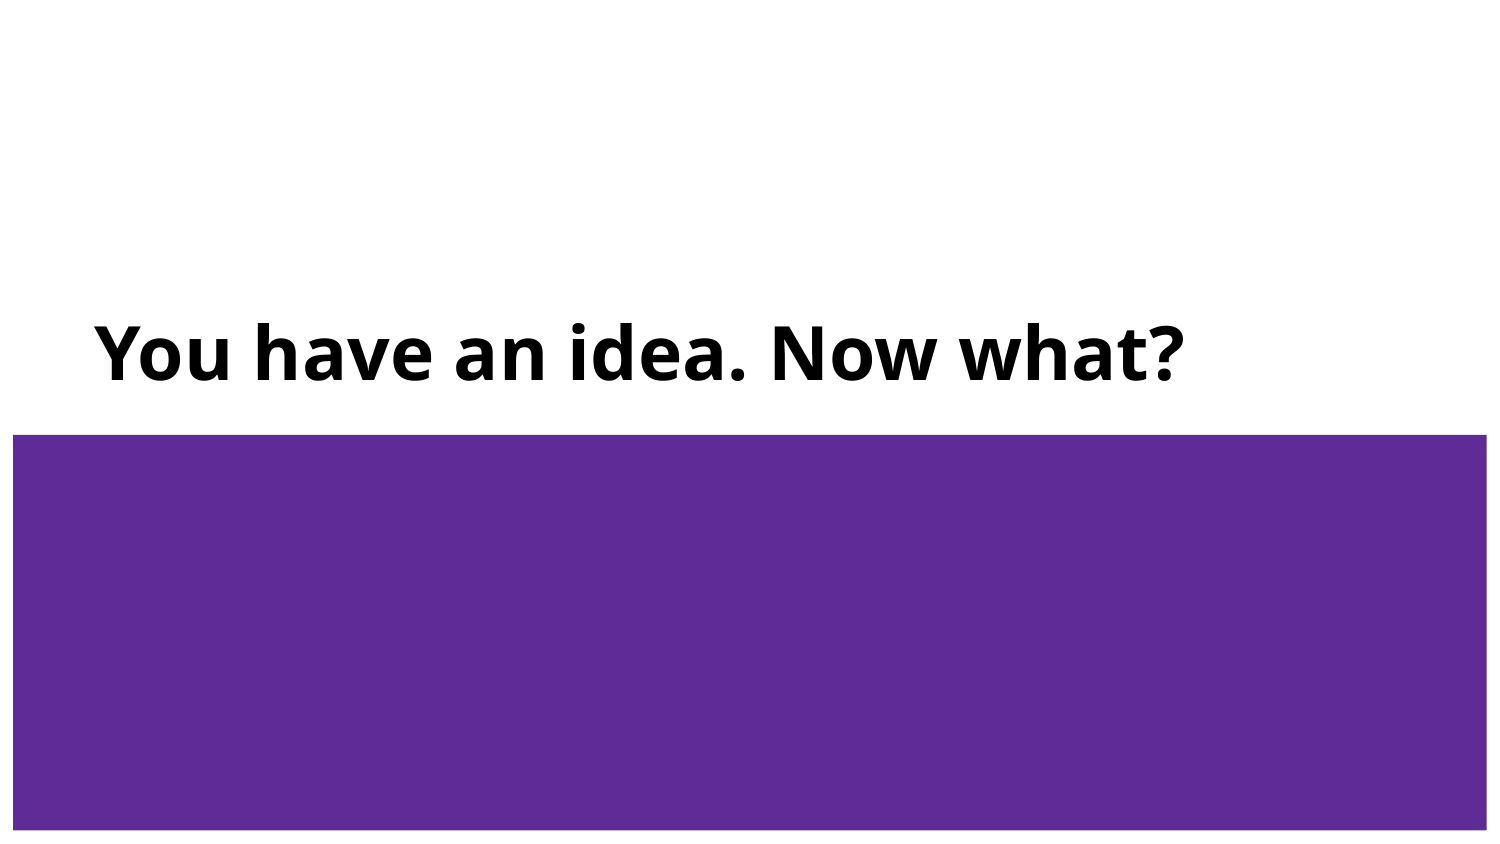

# You have an idea. Now what?